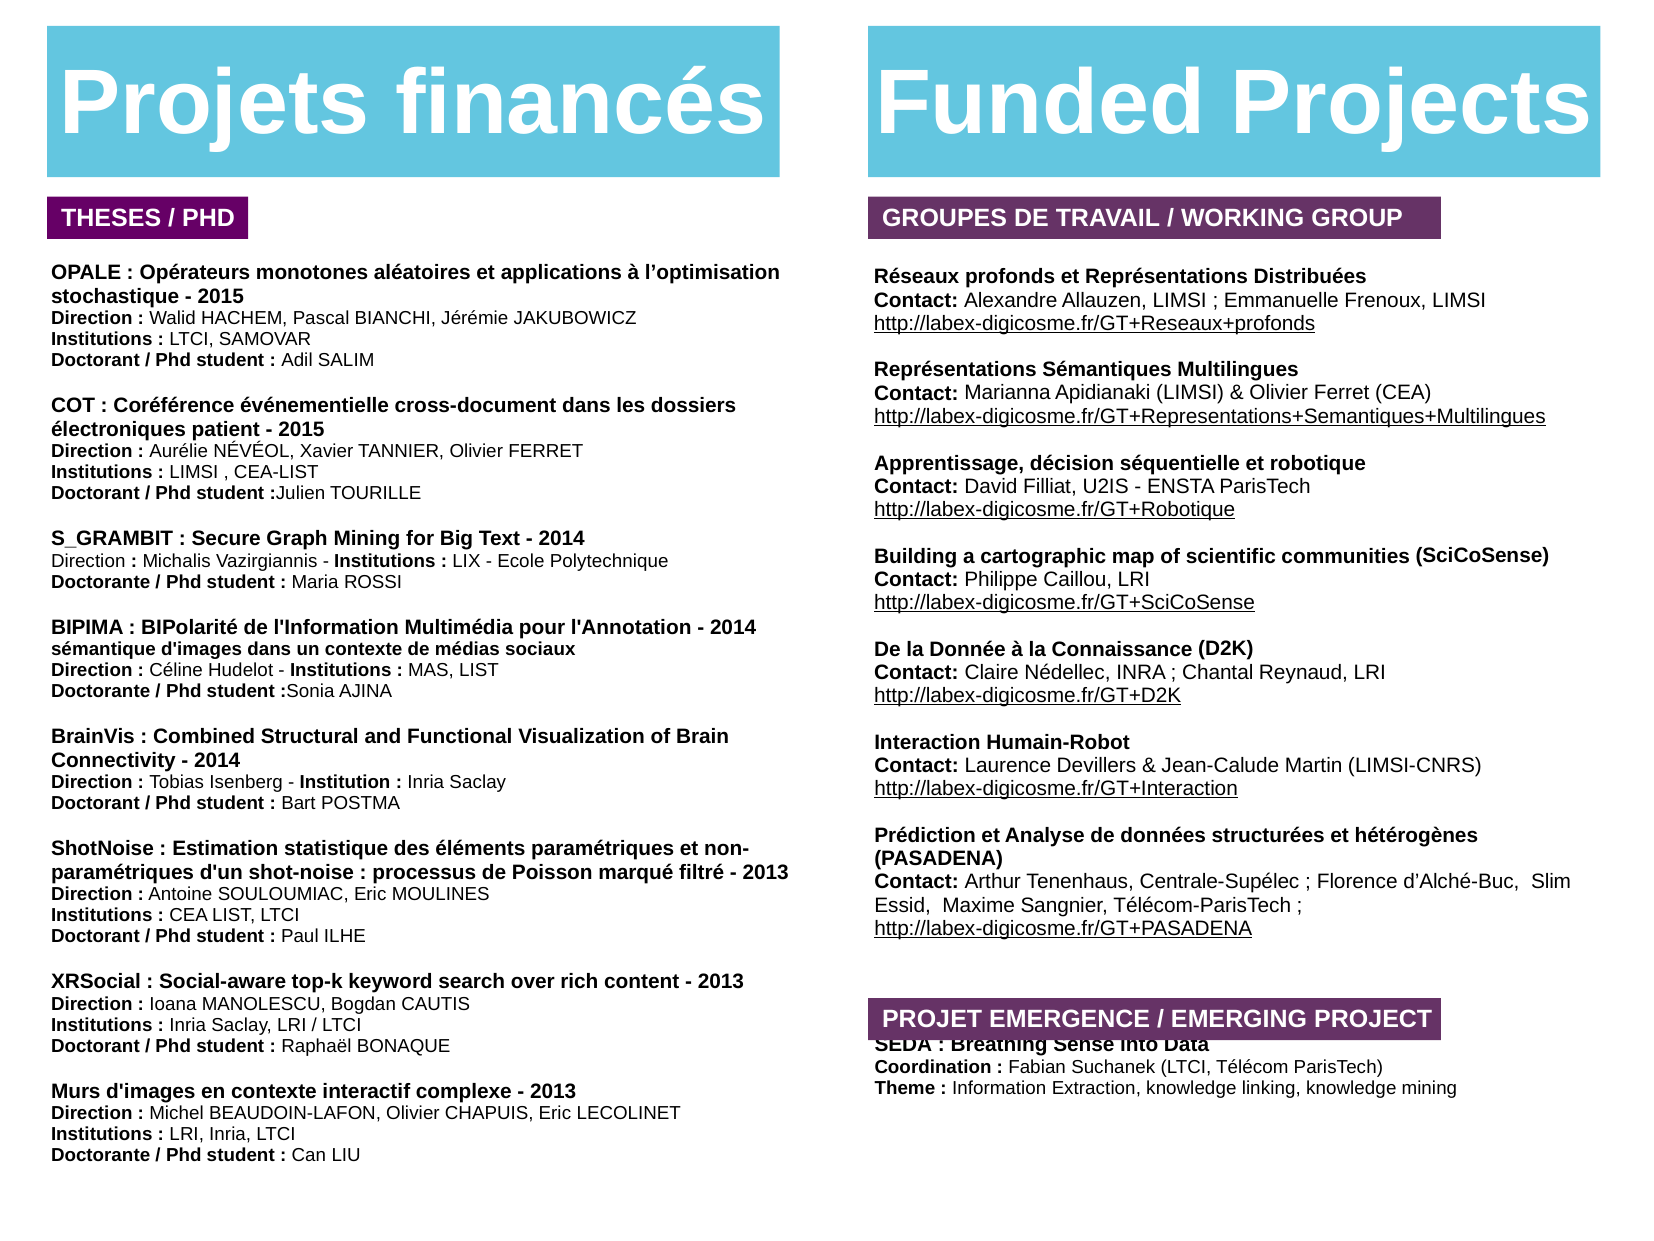

Projets financés
Funded Projects
# Réseaux profonds et Représentations Distribuées
Contact: Alexandre Allauzen, LIMSI ; Emmanuelle Frenoux, LIMSI
http://labex-digicosme.fr/GT+Reseaux+profonds
Représentations Sémantiques Multilingues
Contact: Marianna Apidianaki (LIMSI) & Olivier Ferret (CEA)
http://labex-digicosme.fr/GT+Representations+Semantiques+Multilingues
Apprentissage, décision séquentielle et robotique
Contact: David Filliat, U2IS - ENSTA ParisTech
http://labex-digicosme.fr/GT+Robotique
Building a cartographic map of scientific communities (SciCoSense)
Contact: Philippe Caillou, LRI
http://labex-digicosme.fr/GT+SciCoSense
De la Donnée à la Connaissance (D2K)
Contact: Claire Nédellec, INRA ; Chantal Reynaud, LRI
http://labex-digicosme.fr/GT+D2K
Interaction Humain-Robot
Contact: Laurence Devillers & Jean-Calude Martin (LIMSI-CNRS)
http://labex-digicosme.fr/GT+Interaction
Prédiction et Analyse de données structurées et hétérogènes (PASADENA)
Contact: Arthur Tenenhaus, Centrale-Supélec ; Florence d’Alché-Buc, Slim Essid,  Maxime Sangnier, Télécom-ParisTech ;
http://labex-digicosme.fr/GT+PASADENA
SEDA : Breathing Sense into Data
Coordination : Fabian Suchanek (LTCI, Télécom ParisTech)
Theme : Information Extraction, knowledge linking, knowledge mining
 THESES / PHD
 GROUPES DE TRAVAIL / WORKING GROUP
OPALE : Opérateurs monotones aléatoires et applications à l’optimisation stochastique - 2015
Direction : Walid HACHEM, Pascal BIANCHI, Jérémie JAKUBOWICZ
Institutions : LTCI, SAMOVAR
Doctorant / Phd student : Adil SALIM
COT : Coréférence événementielle cross-document dans les dossiers électroniques patient - 2015
Direction : Aurélie NÉVÉOL, Xavier TANNIER, Olivier FERRET
Institutions : LIMSI , CEA-LIST
Doctorant / Phd student :Julien TOURILLE
S_GRAMBIT : Secure Graph Mining for Big Text - 2014
Direction : Michalis Vazirgiannis - Institutions : LIX - Ecole Polytechnique
Doctorante / Phd student : Maria ROSSI
BIPIMA : BIPolarité de l'Information Multimédia pour l'Annotation - 2014 sémantique d'images dans un contexte de médias sociaux
Direction : Céline Hudelot - Institutions : MAS, LIST
Doctorante / Phd student :Sonia AJINA
BrainVis : Combined Structural and Functional Visualization of Brain Connectivity - 2014
Direction : Tobias Isenberg - Institution : Inria Saclay
Doctorant / Phd student : Bart POSTMA
ShotNoise : Estimation statistique des éléments paramétriques et non-paramétriques d'un shot-noise : processus de Poisson marqué filtré - 2013
Direction : Antoine SOULOUMIAC, Eric MOULINES
Institutions : CEA LIST, LTCI
Doctorant / Phd student : Paul ILHE
XRSocial : Social-aware top-k keyword search over rich content - 2013
Direction : Ioana MANOLESCU, Bogdan CAUTIS
Institutions : Inria Saclay, LRI / LTCI
Doctorant / Phd student : Raphaël BONAQUE
Murs d'images en contexte interactif complexe - 2013
Direction : Michel BEAUDOIN-LAFON, Olivier CHAPUIS, Eric LECOLINET Institutions : LRI, Inria, LTCI
Doctorante / Phd student : Can LIU
 PROJET EMERGENCE / EMERGING PROJECT